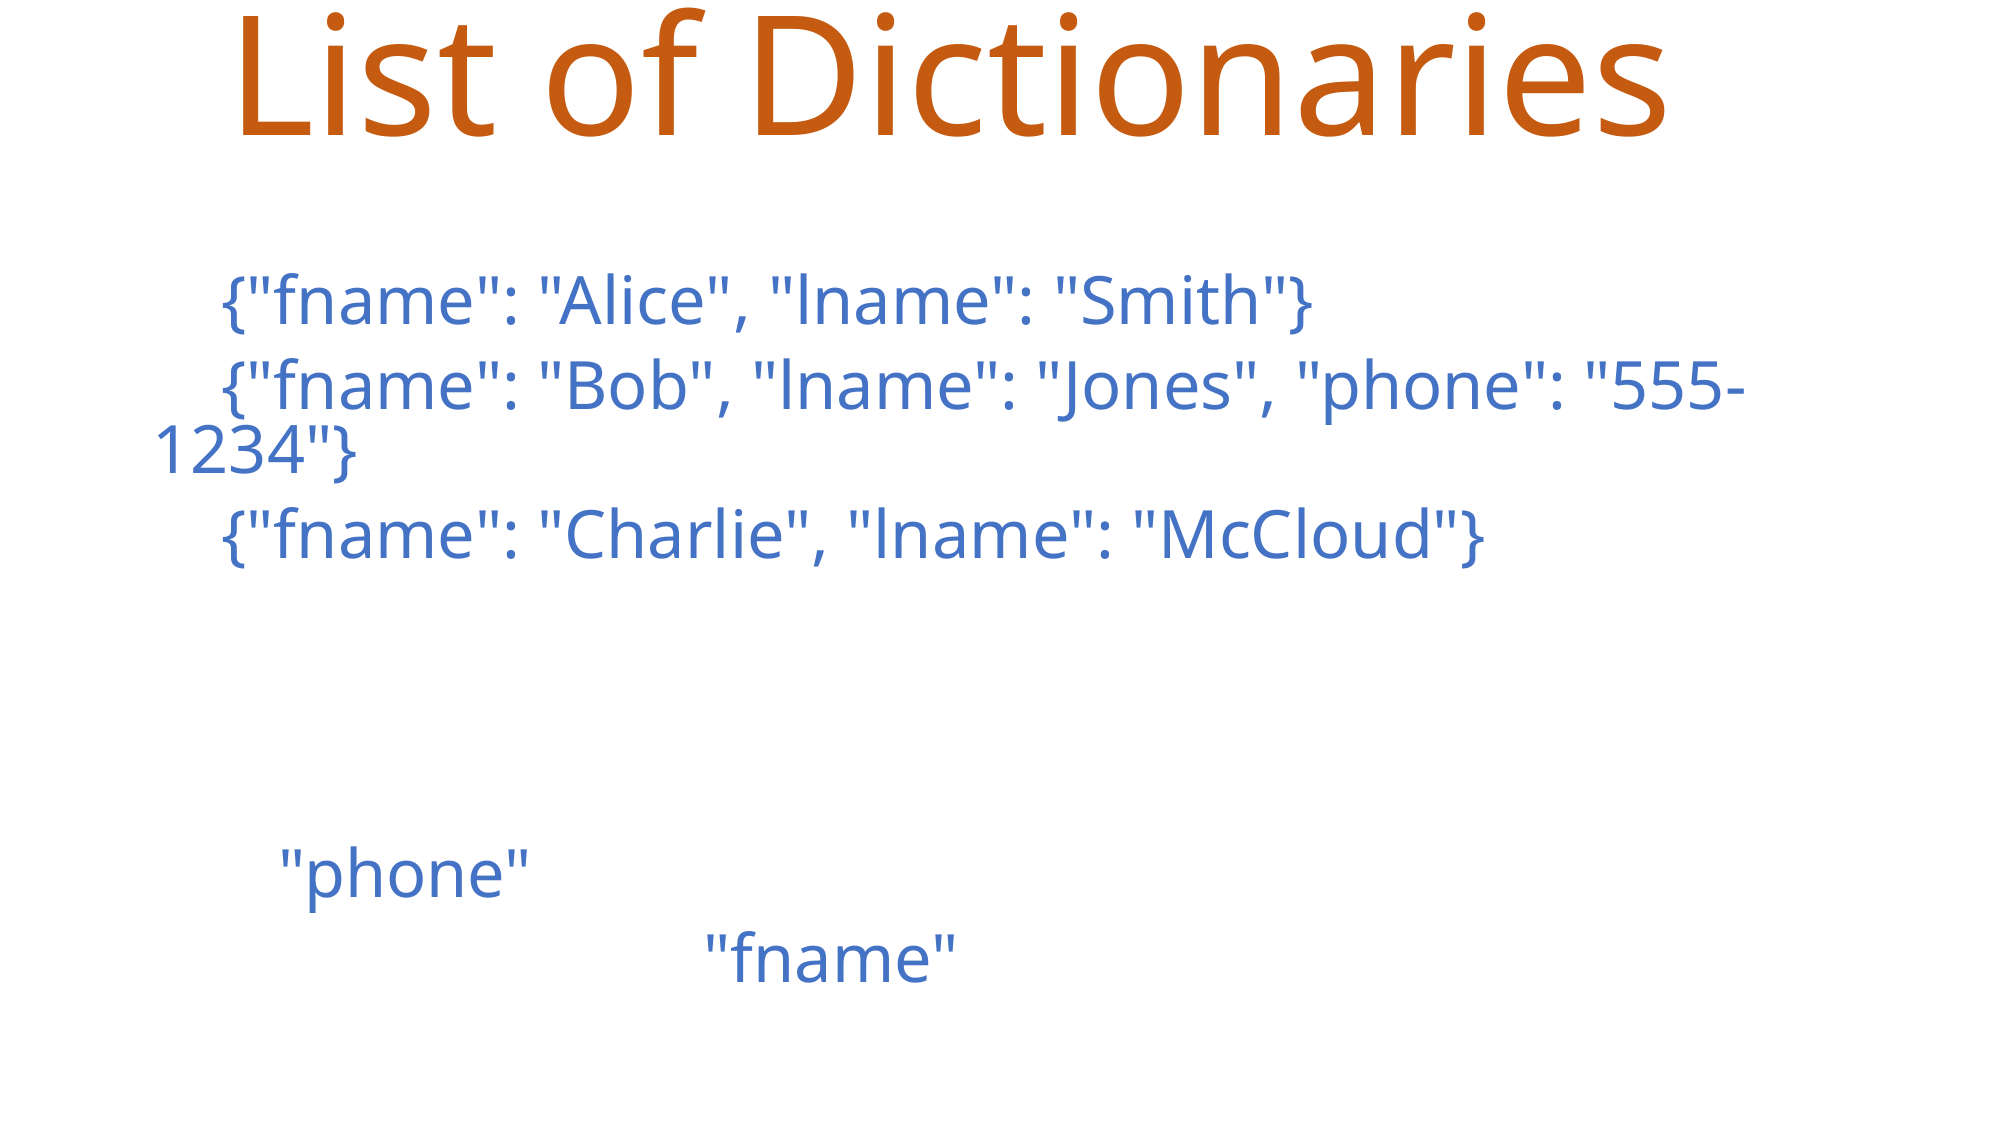

# List of Dictionaries
contacts = [
 {"fname": "Alice", "lname": "Smith"},
 {"fname": "Bob", "lname": "Jones", "phone": "555-1234"},
 {"fname": "Charlie", "lname": "McCloud"}
]
for person in contacts:
 if "phone" in person:
 print(person["fname"])